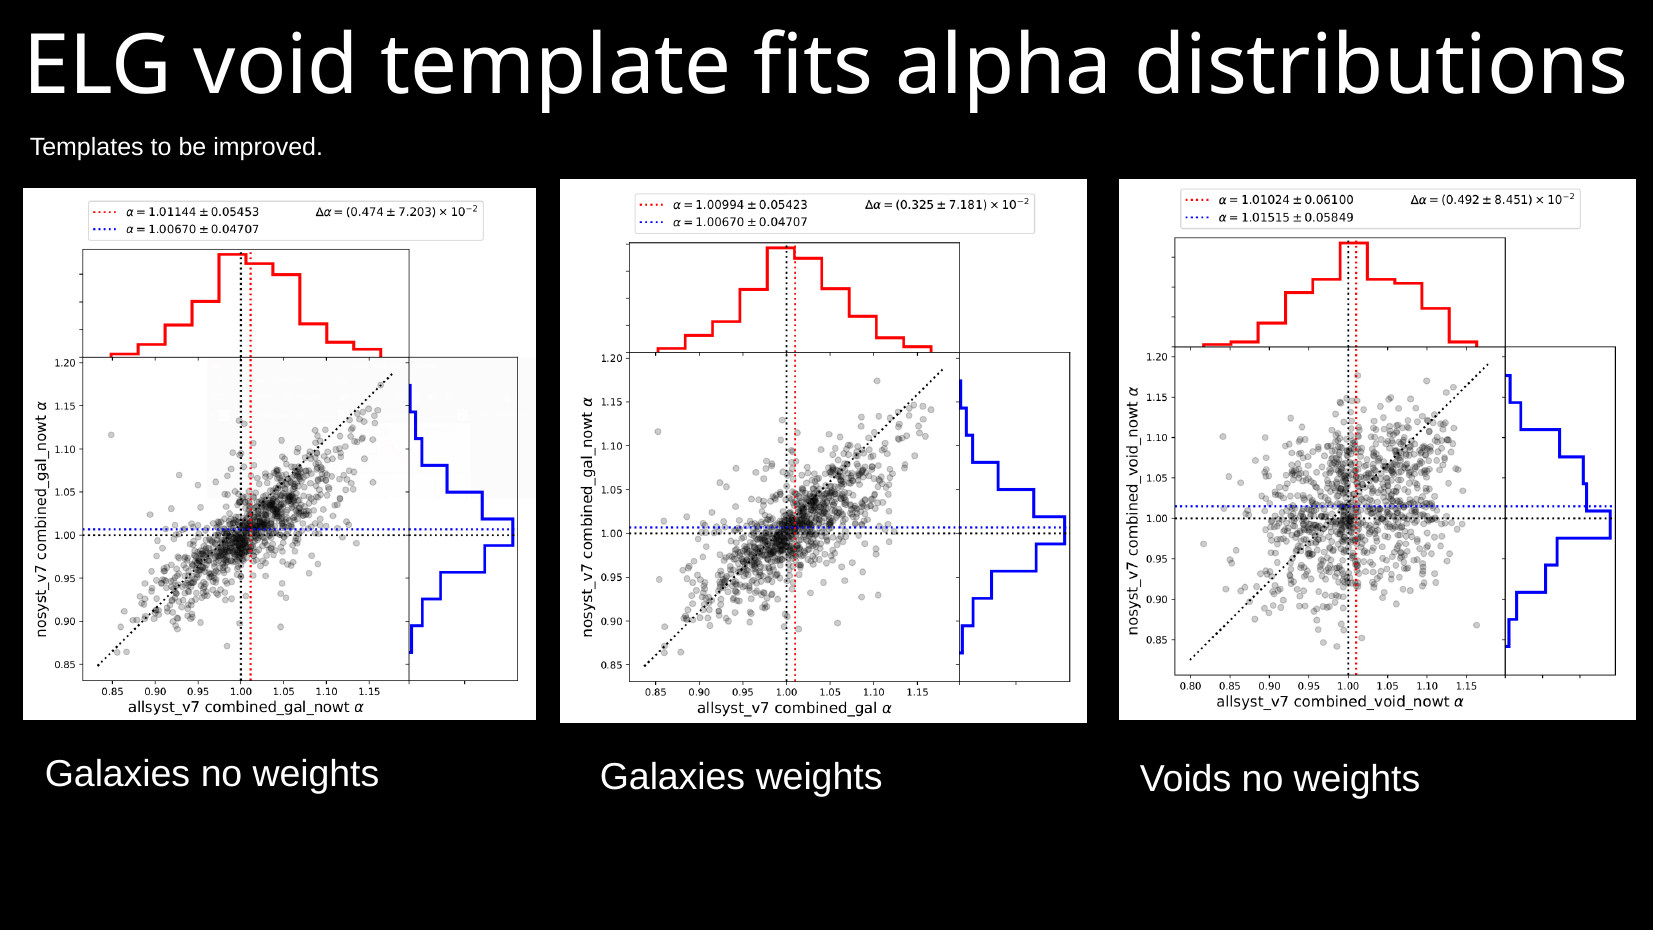

# ELG void template fits alpha distributions
Templates to be improved.
Galaxies no weights
Galaxies weights
Voids no weights